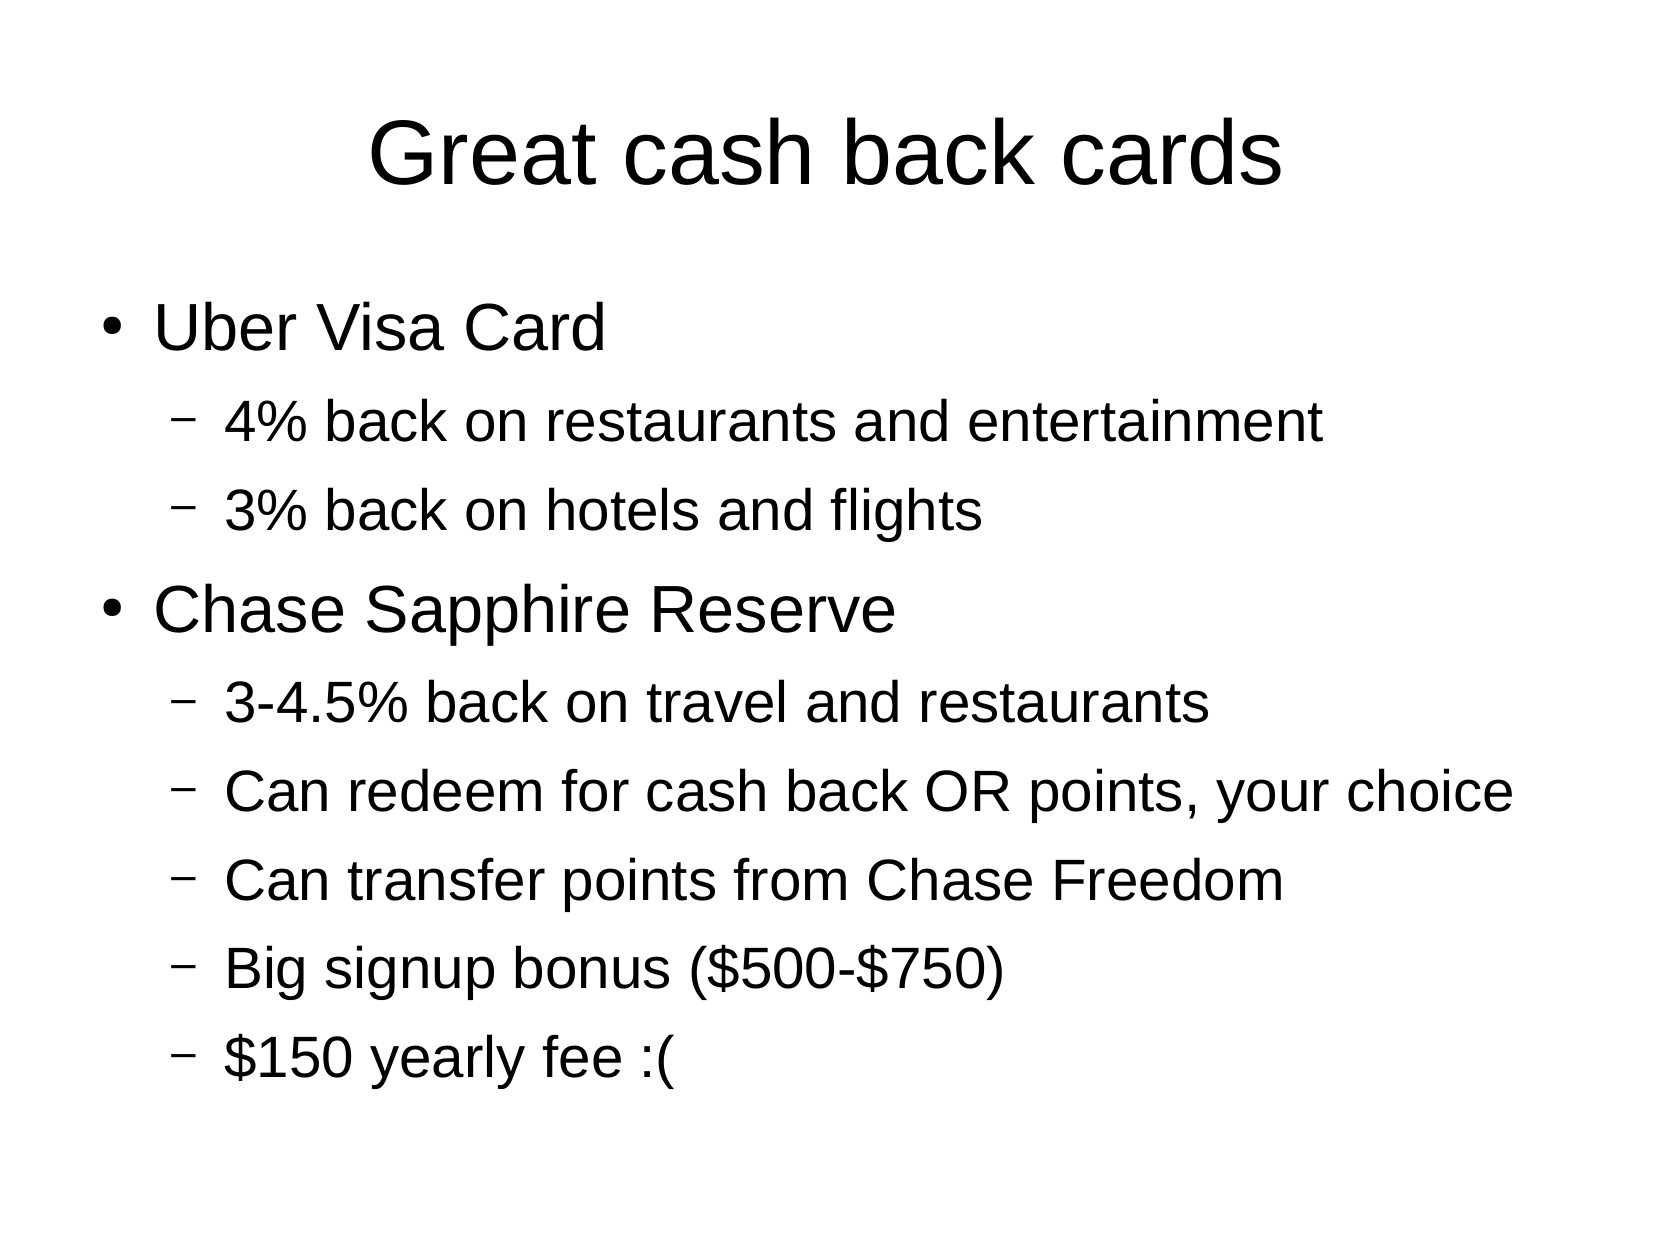

# Great cash back cards
Uber Visa Card
4% back on restaurants and entertainment
3% back on hotels and flights
Chase Sapphire Reserve
3-4.5% back on travel and restaurants
Can redeem for cash back OR points, your choice
Can transfer points from Chase Freedom
Big signup bonus ($500-$750)
$150 yearly fee :(